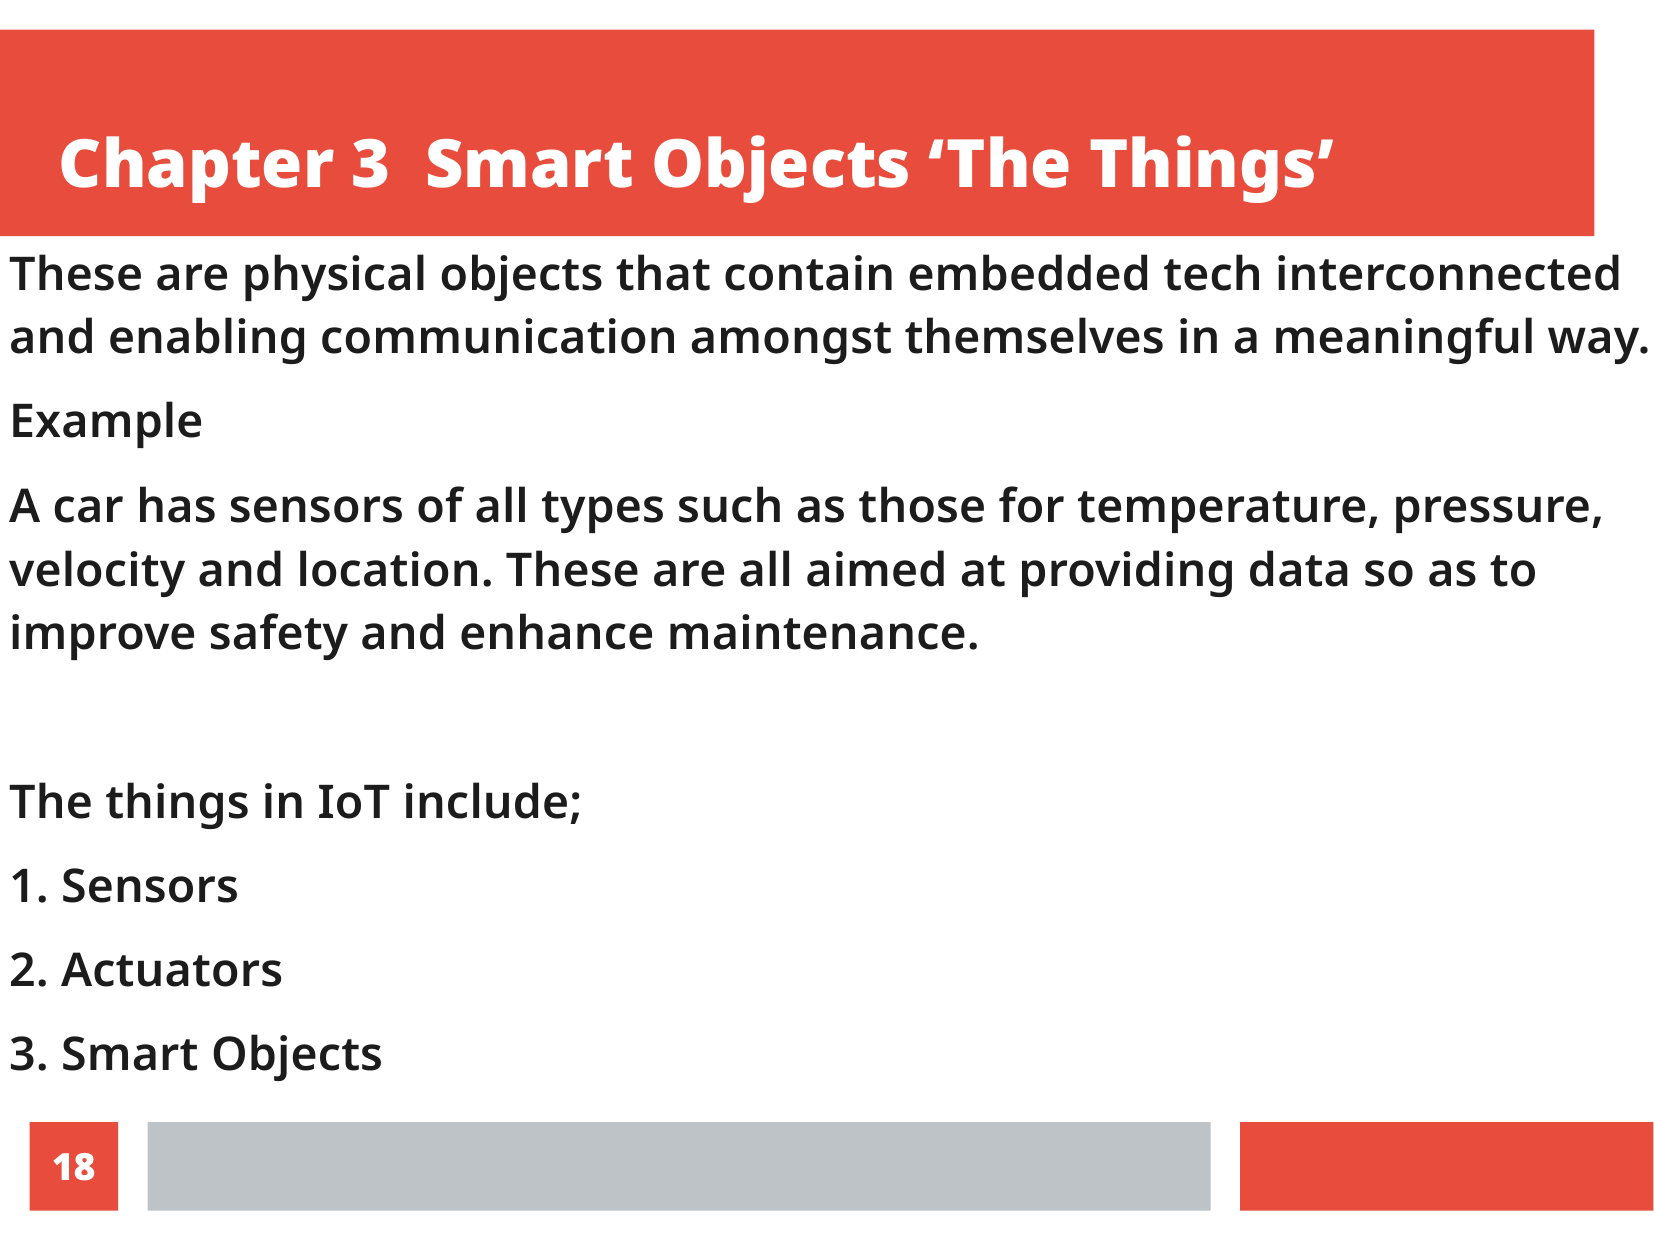

# Chapter 3 Smart Objects ‘The Things’
These are physical objects that contain embedded tech interconnected and enabling communication amongst themselves in a meaningful way.
Example
A car has sensors of all types such as those for temperature, pressure, velocity and location. These are all aimed at providing data so as to improve safety and enhance maintenance.
The things in IoT include;
1. Sensors
2. Actuators
3. Smart Objects
18